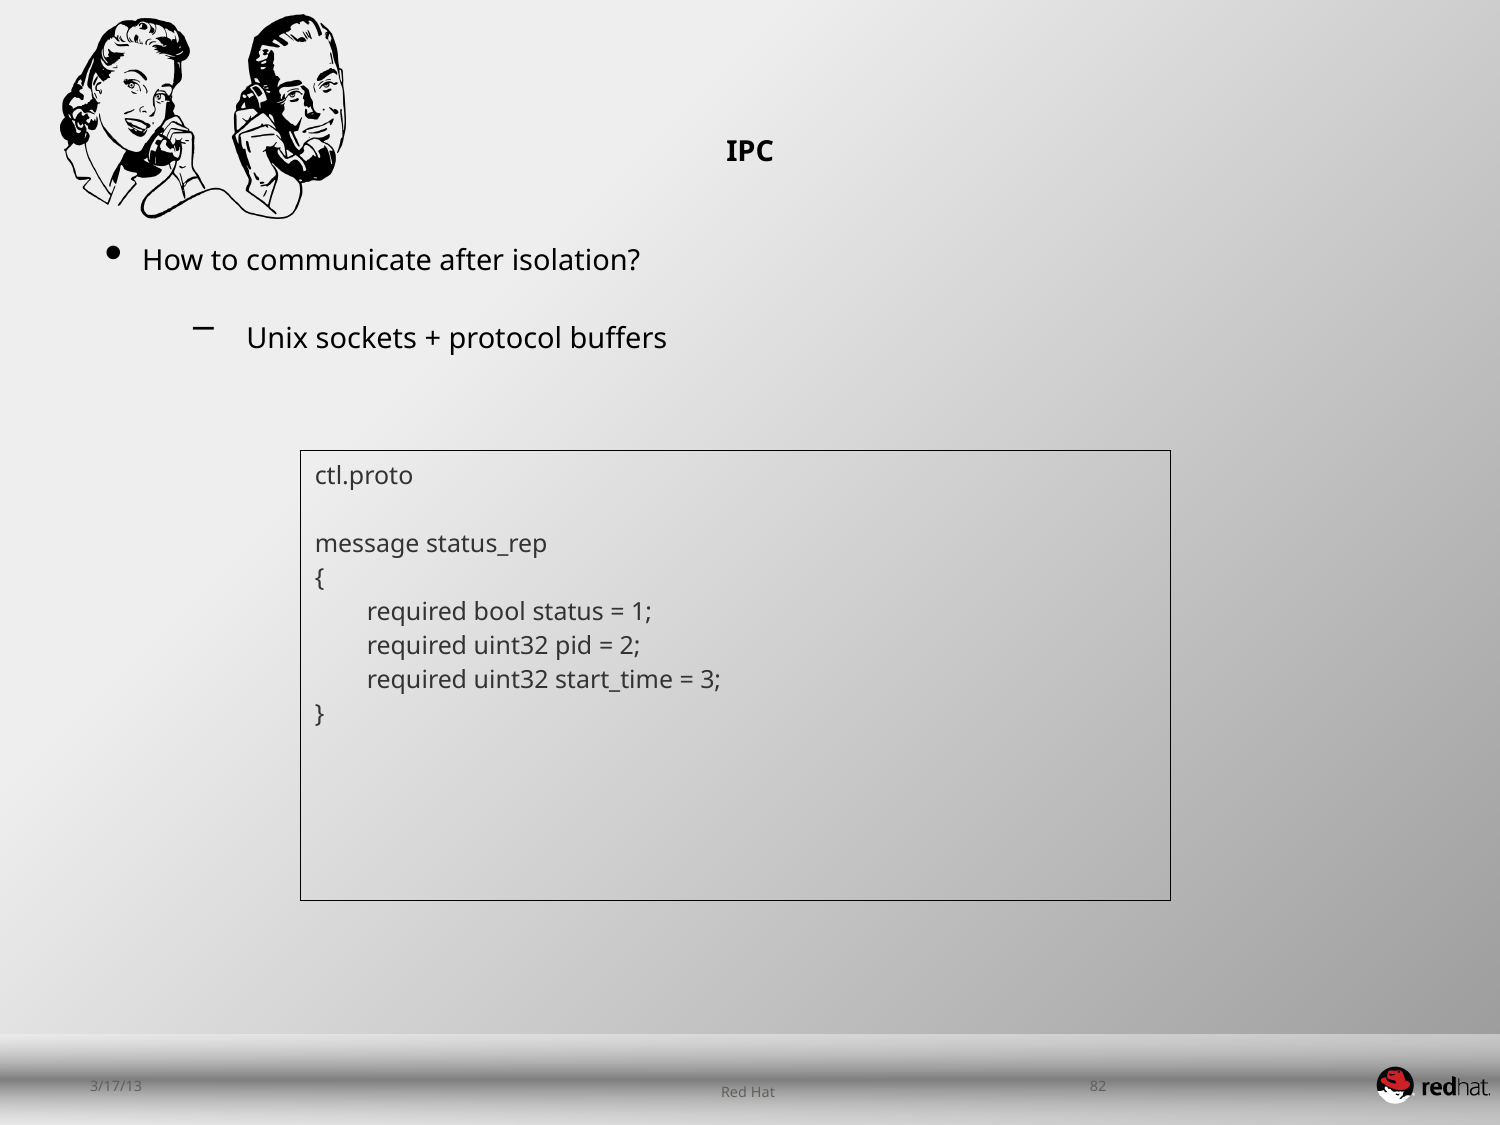

# IPC
How to communicate after isolation?
Unix sockets + protocol buffers
ctl.proto
message status_rep
{
 required bool status = 1;
 required uint32 pid = 2;
 required uint32 start_time = 3;
}
3/17/13
Red Hat